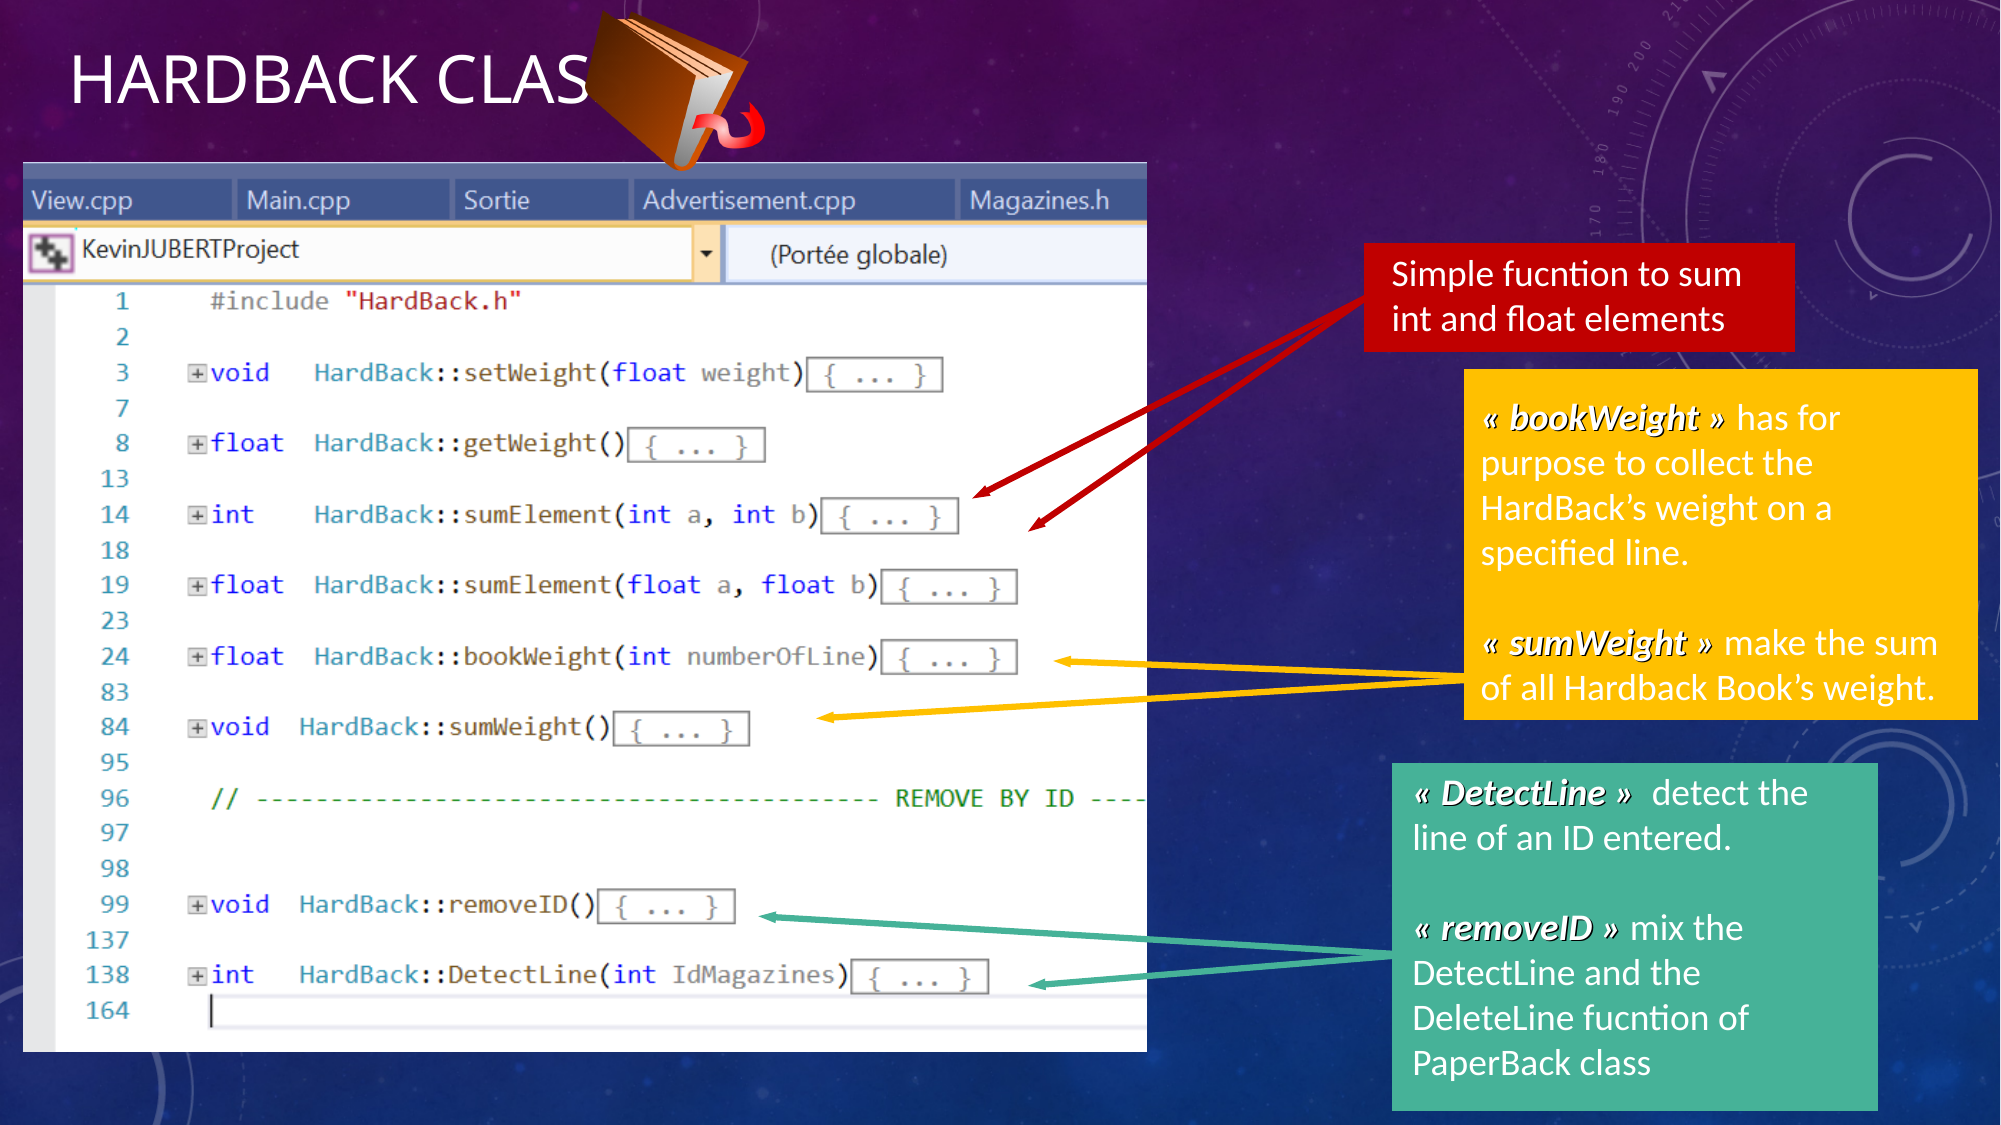

# Hardback class
Simple fucntion to sum int and float elements
« bookWeight » has for purpose to collect the HardBack’s weight on a specified line.
« sumWeight » make the sum of all Hardback Book’s weight.
« DetectLine » detect the line of an ID entered.
« removeID » mix the DetectLine and the DeleteLine fucntion of PaperBack class